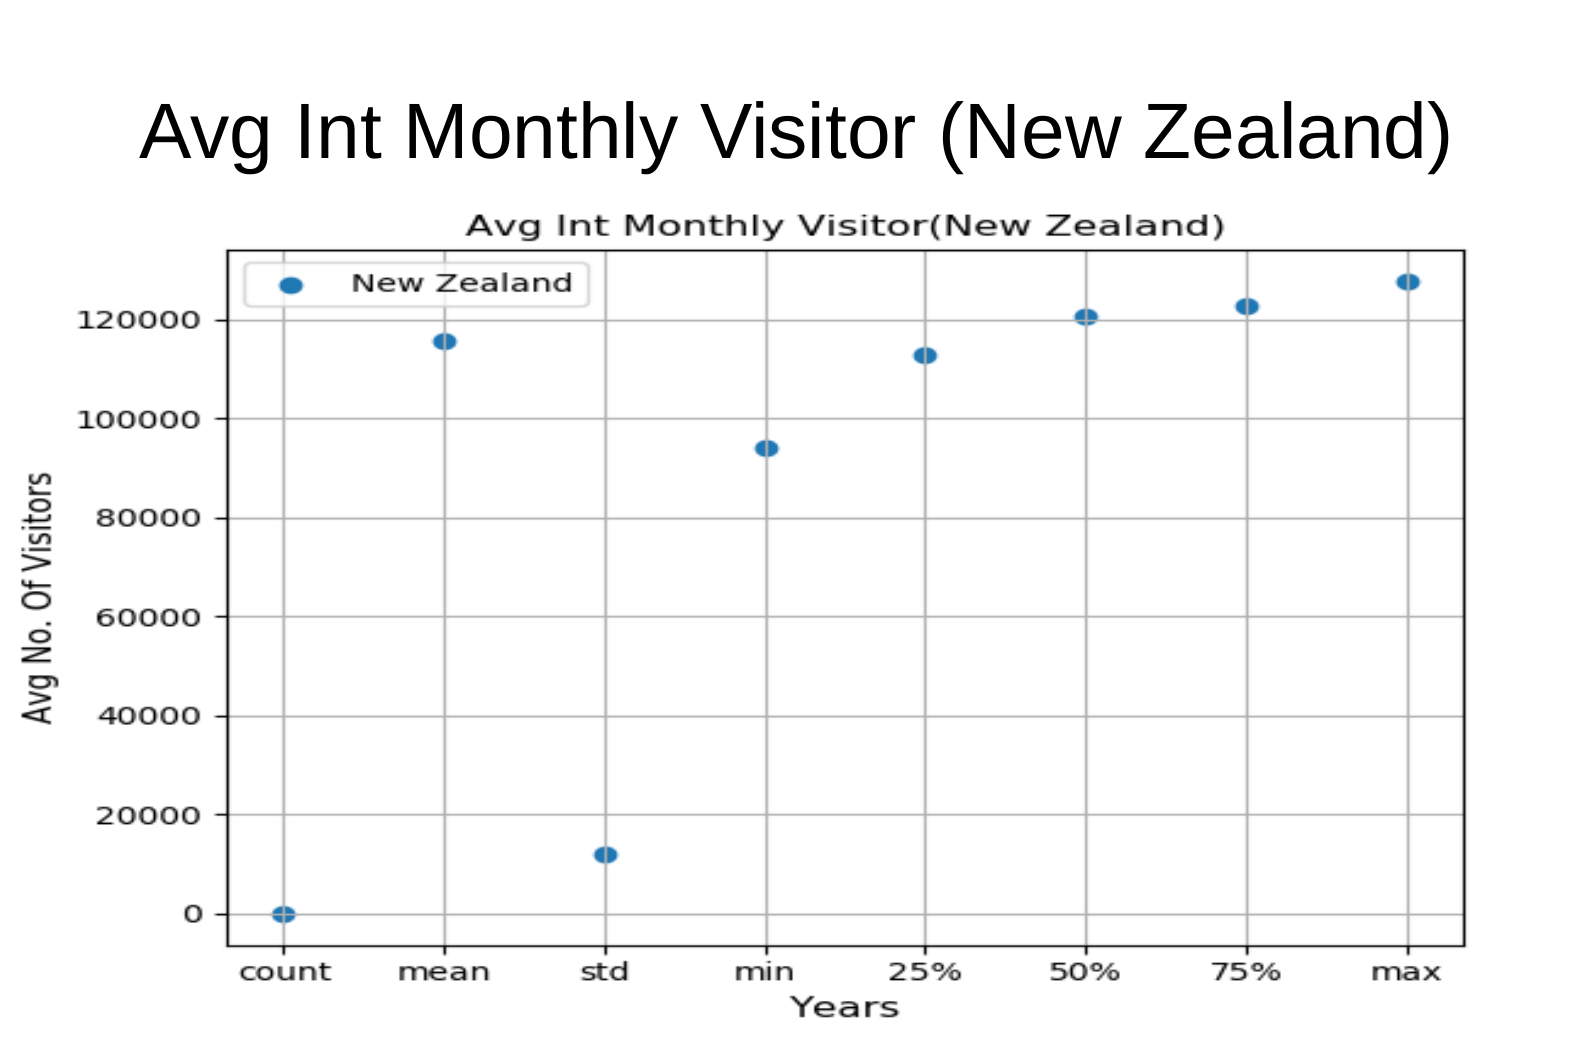

# Avg Int Monthly Visitor (New Zealand)